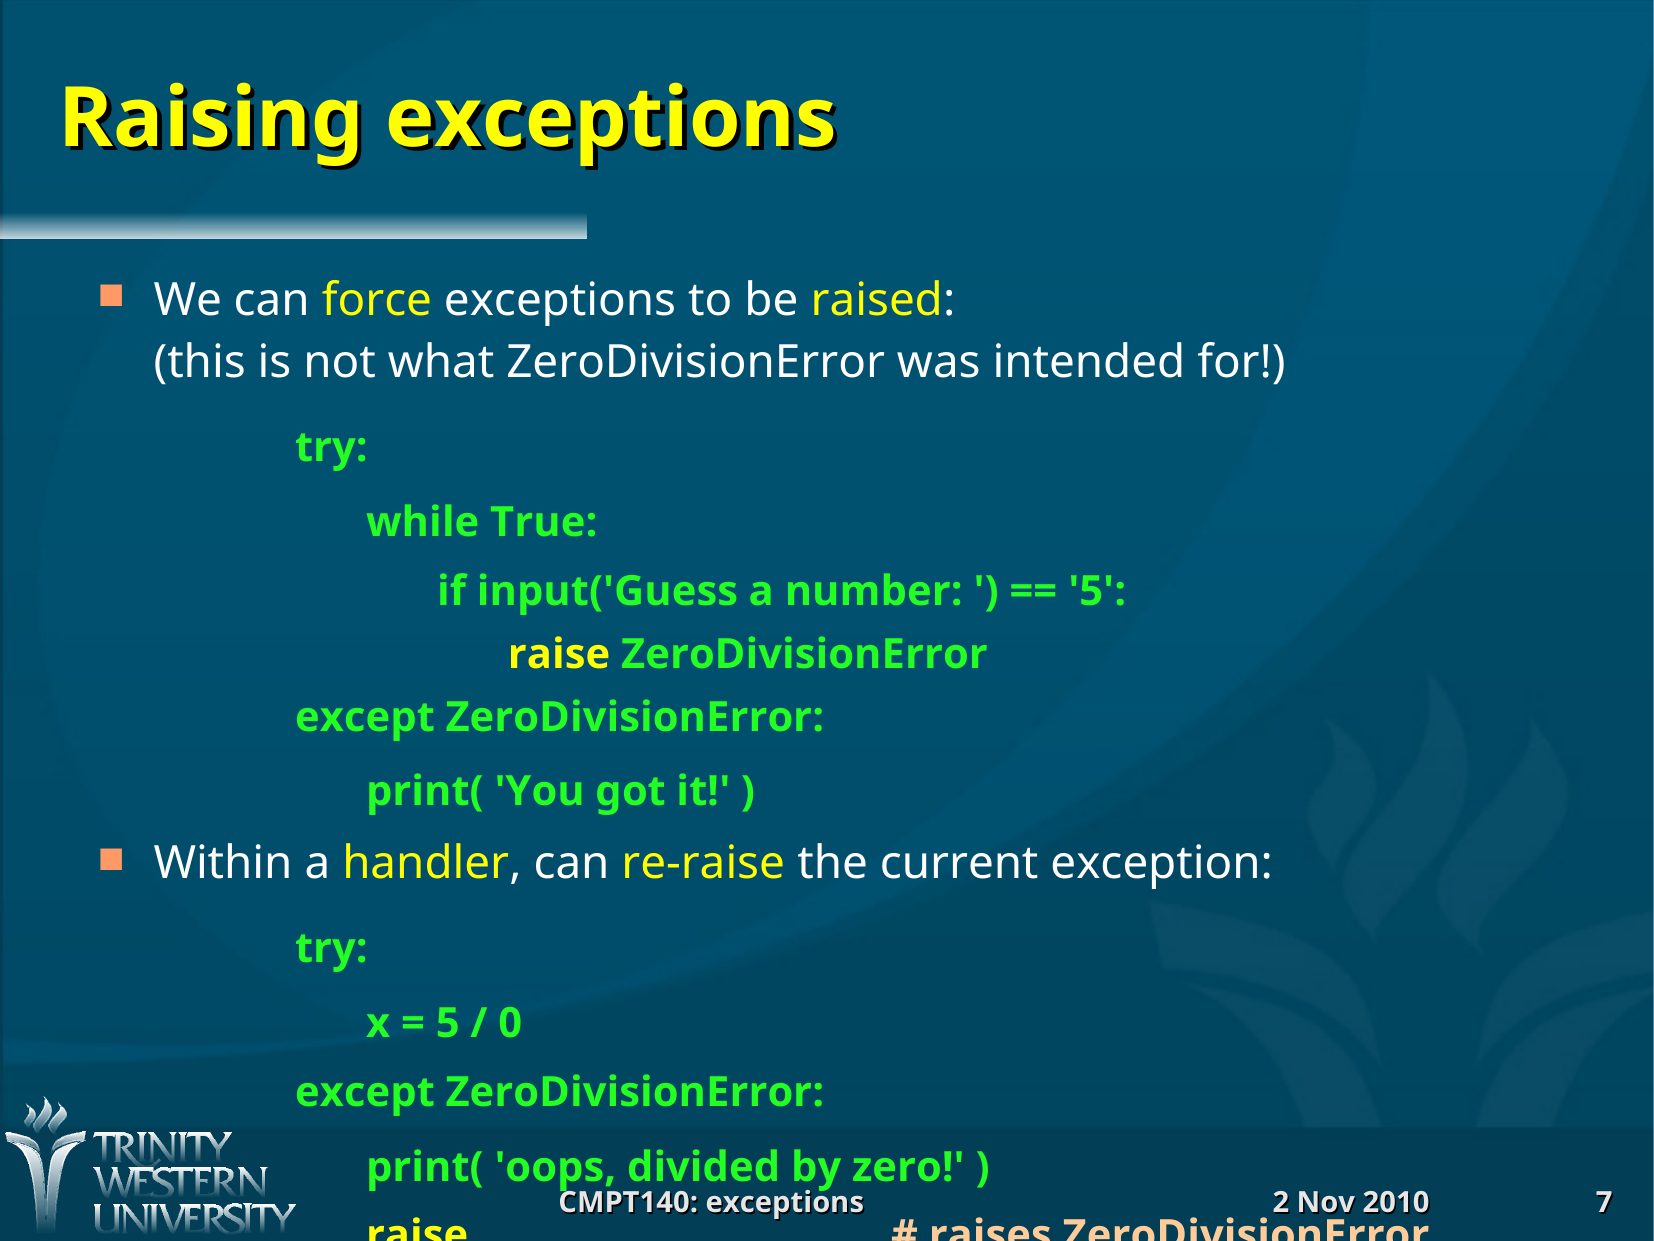

# Raising exceptions
We can force exceptions to be raised:
(this is not what ZeroDivisionError was intended for!)
try:
while True:
if input('Guess a number: ') == '5':
raise ZeroDivisionError
except ZeroDivisionError:
print( 'You got it!' )
Within a handler, can re-raise the current exception:
try:
x = 5 / 0
except ZeroDivisionError:
print( 'oops, divided by zero!' )
raise						# raises ZeroDivisionError
CMPT140: exceptions
2 Nov 2010
7